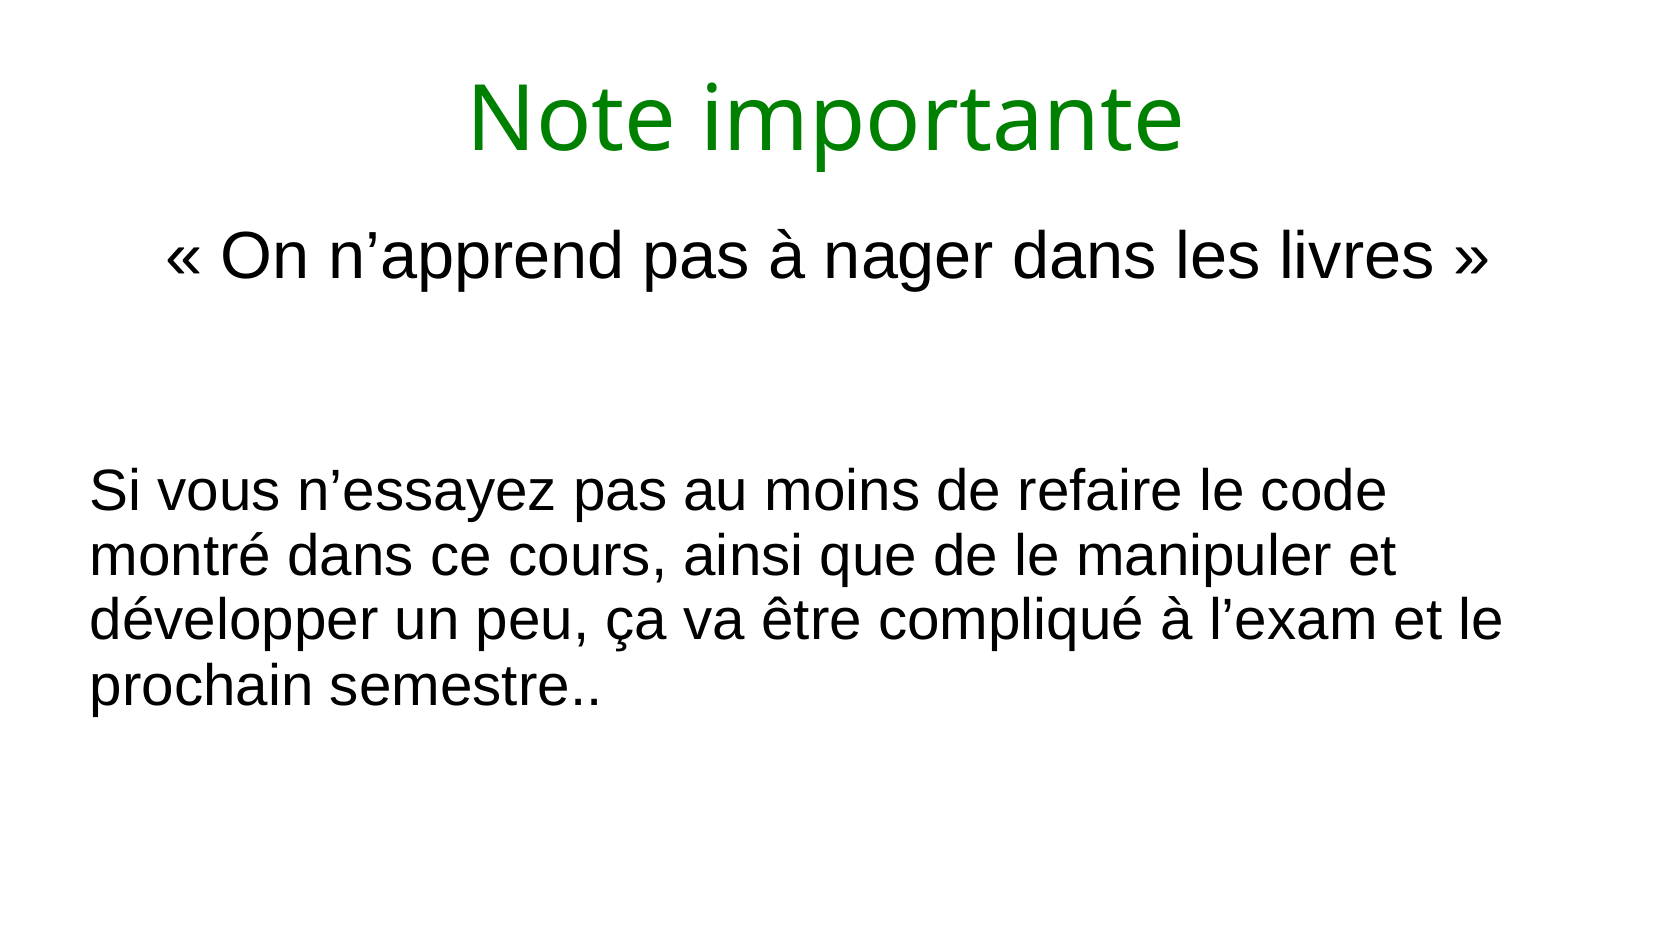

# Note importante
« On n’apprend pas à nager dans les livres »
Si vous n’essayez pas au moins de refaire le code montré dans ce cours, ainsi que de le manipuler et développer un peu, ça va être compliqué à l’exam et le prochain semestre..